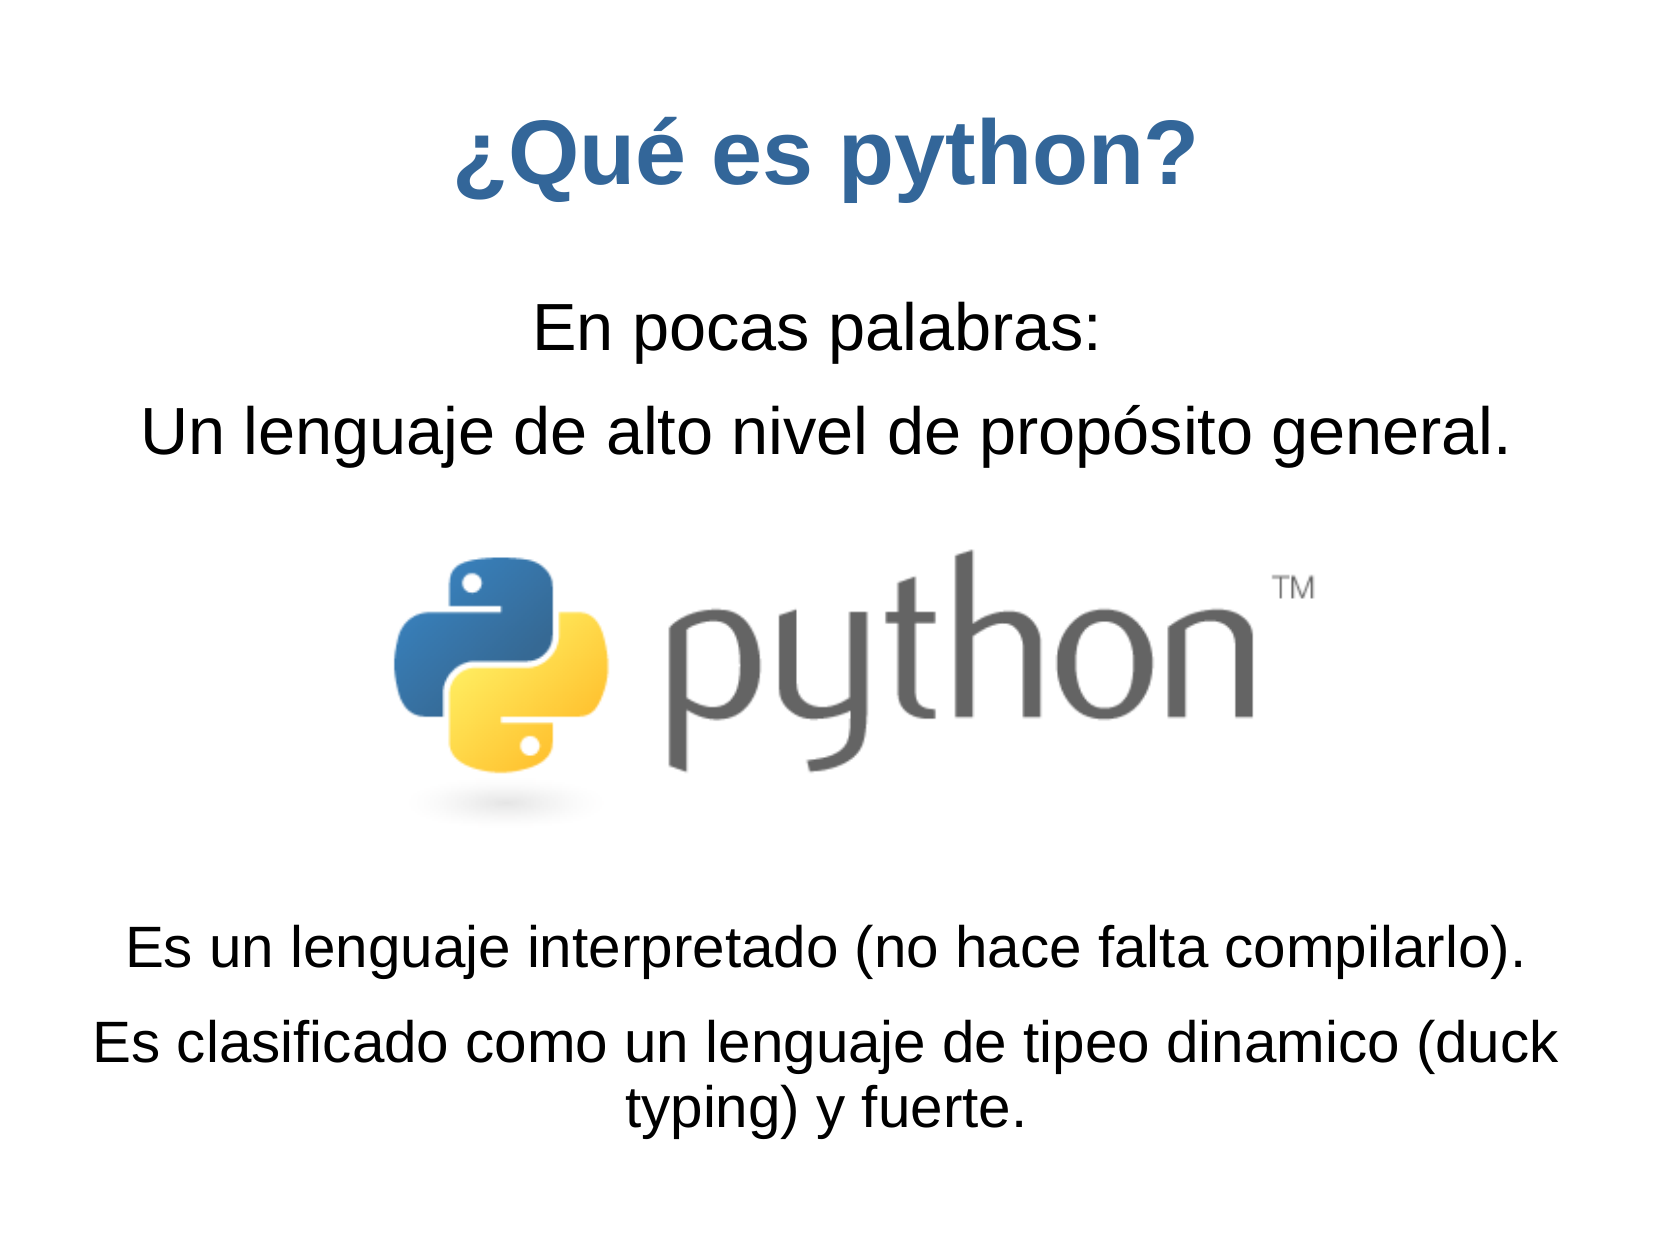

# ¿Qué es python?
En pocas palabras:
Un lenguaje de alto nivel de propósito general.
Es un lenguaje interpretado (no hace falta compilarlo).
Es clasificado como un lenguaje de tipeo dinamico (duck typing) y fuerte.